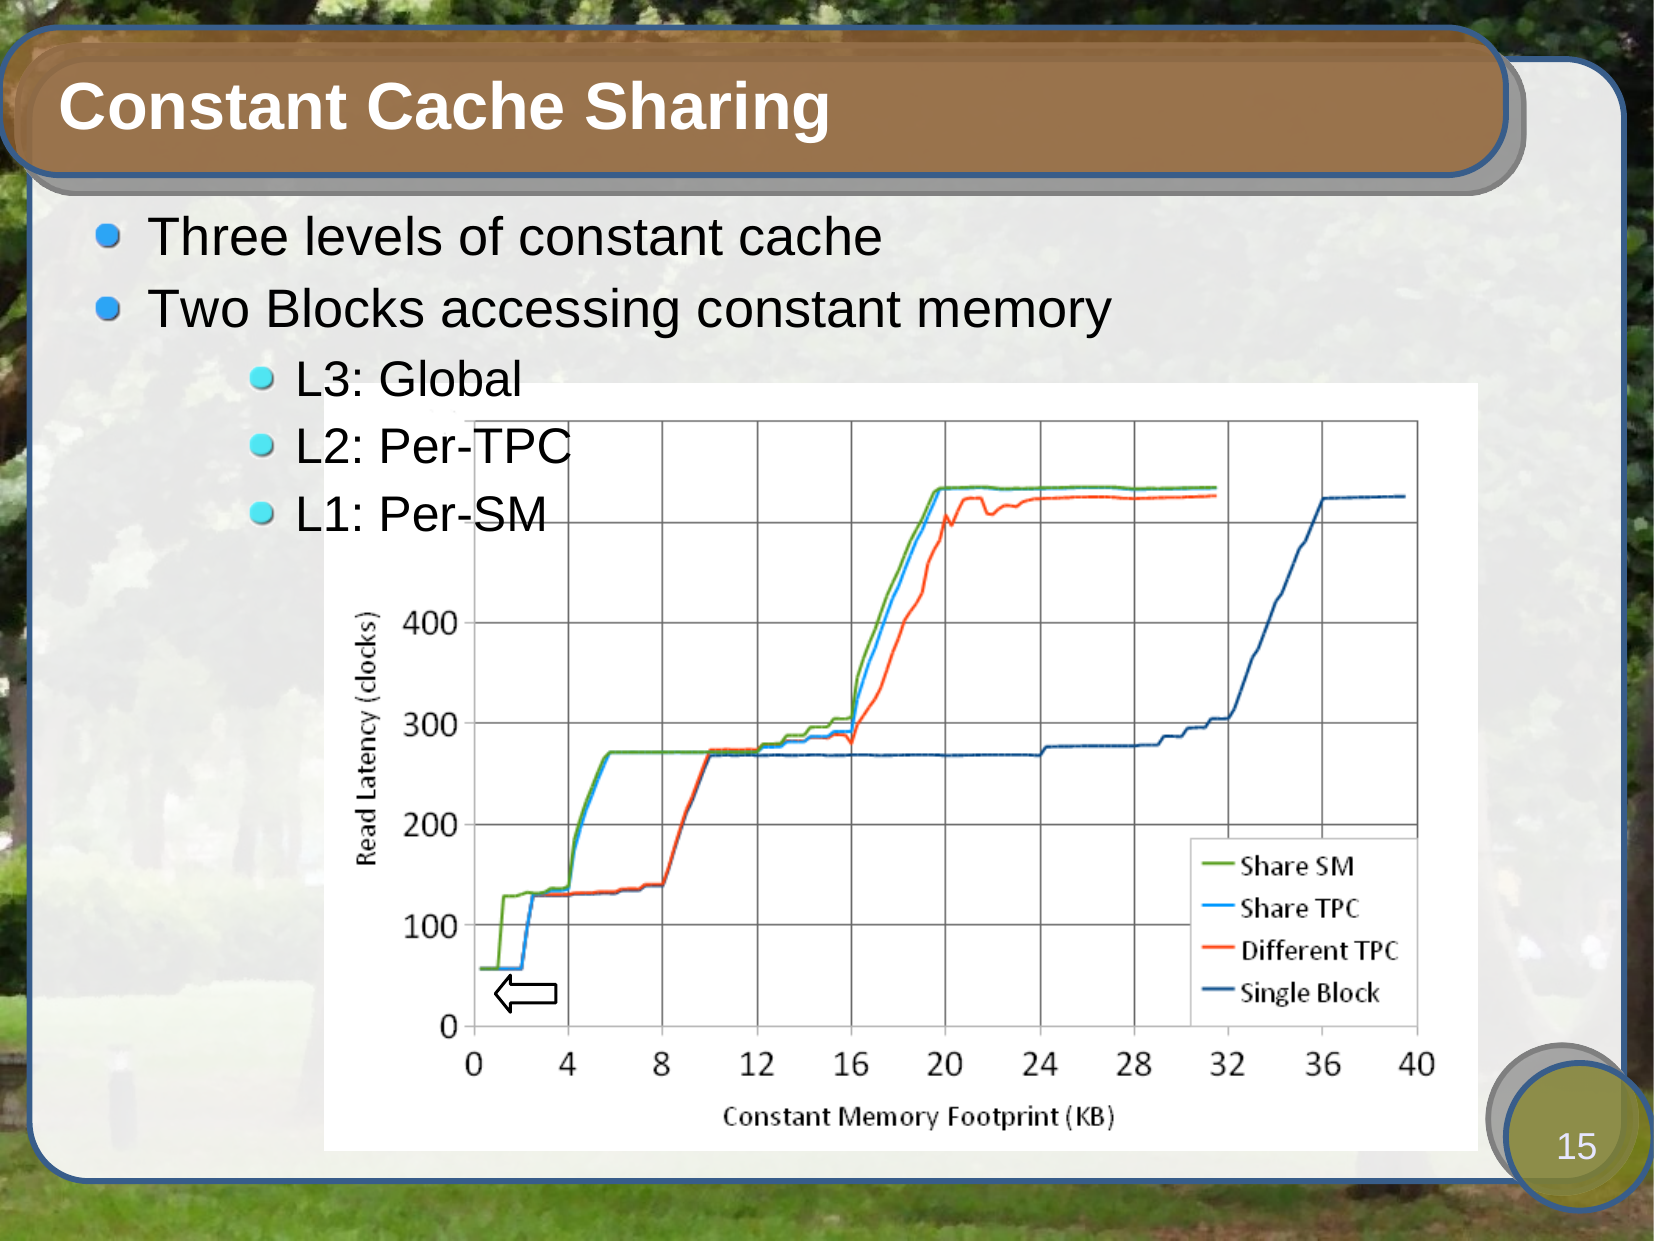

# Constant Cache Sharing
Three levels of constant cache
Two Blocks accessing constant memory
L3: Global
L2: Per-TPC
L1: Per-SM
L3
L2
L1